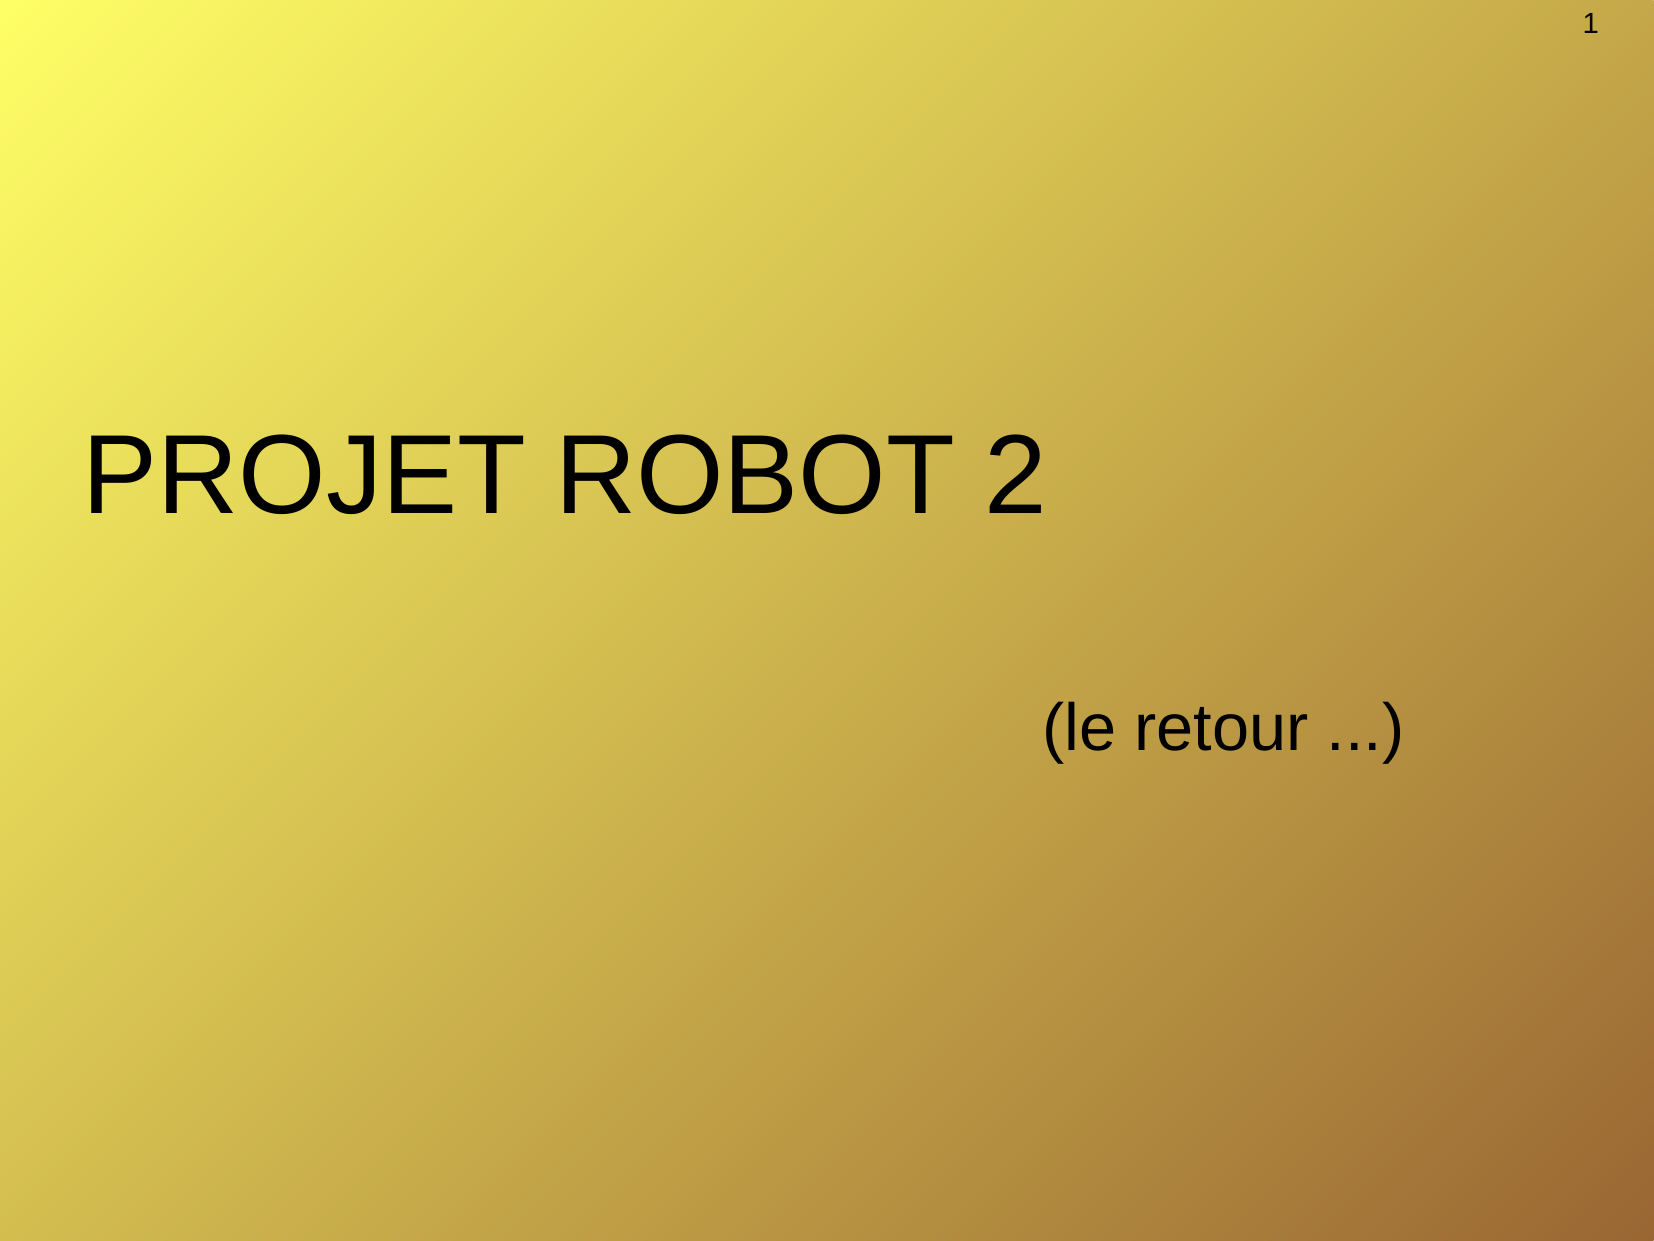

# PROJET ROBOT 2
(le retour ...)